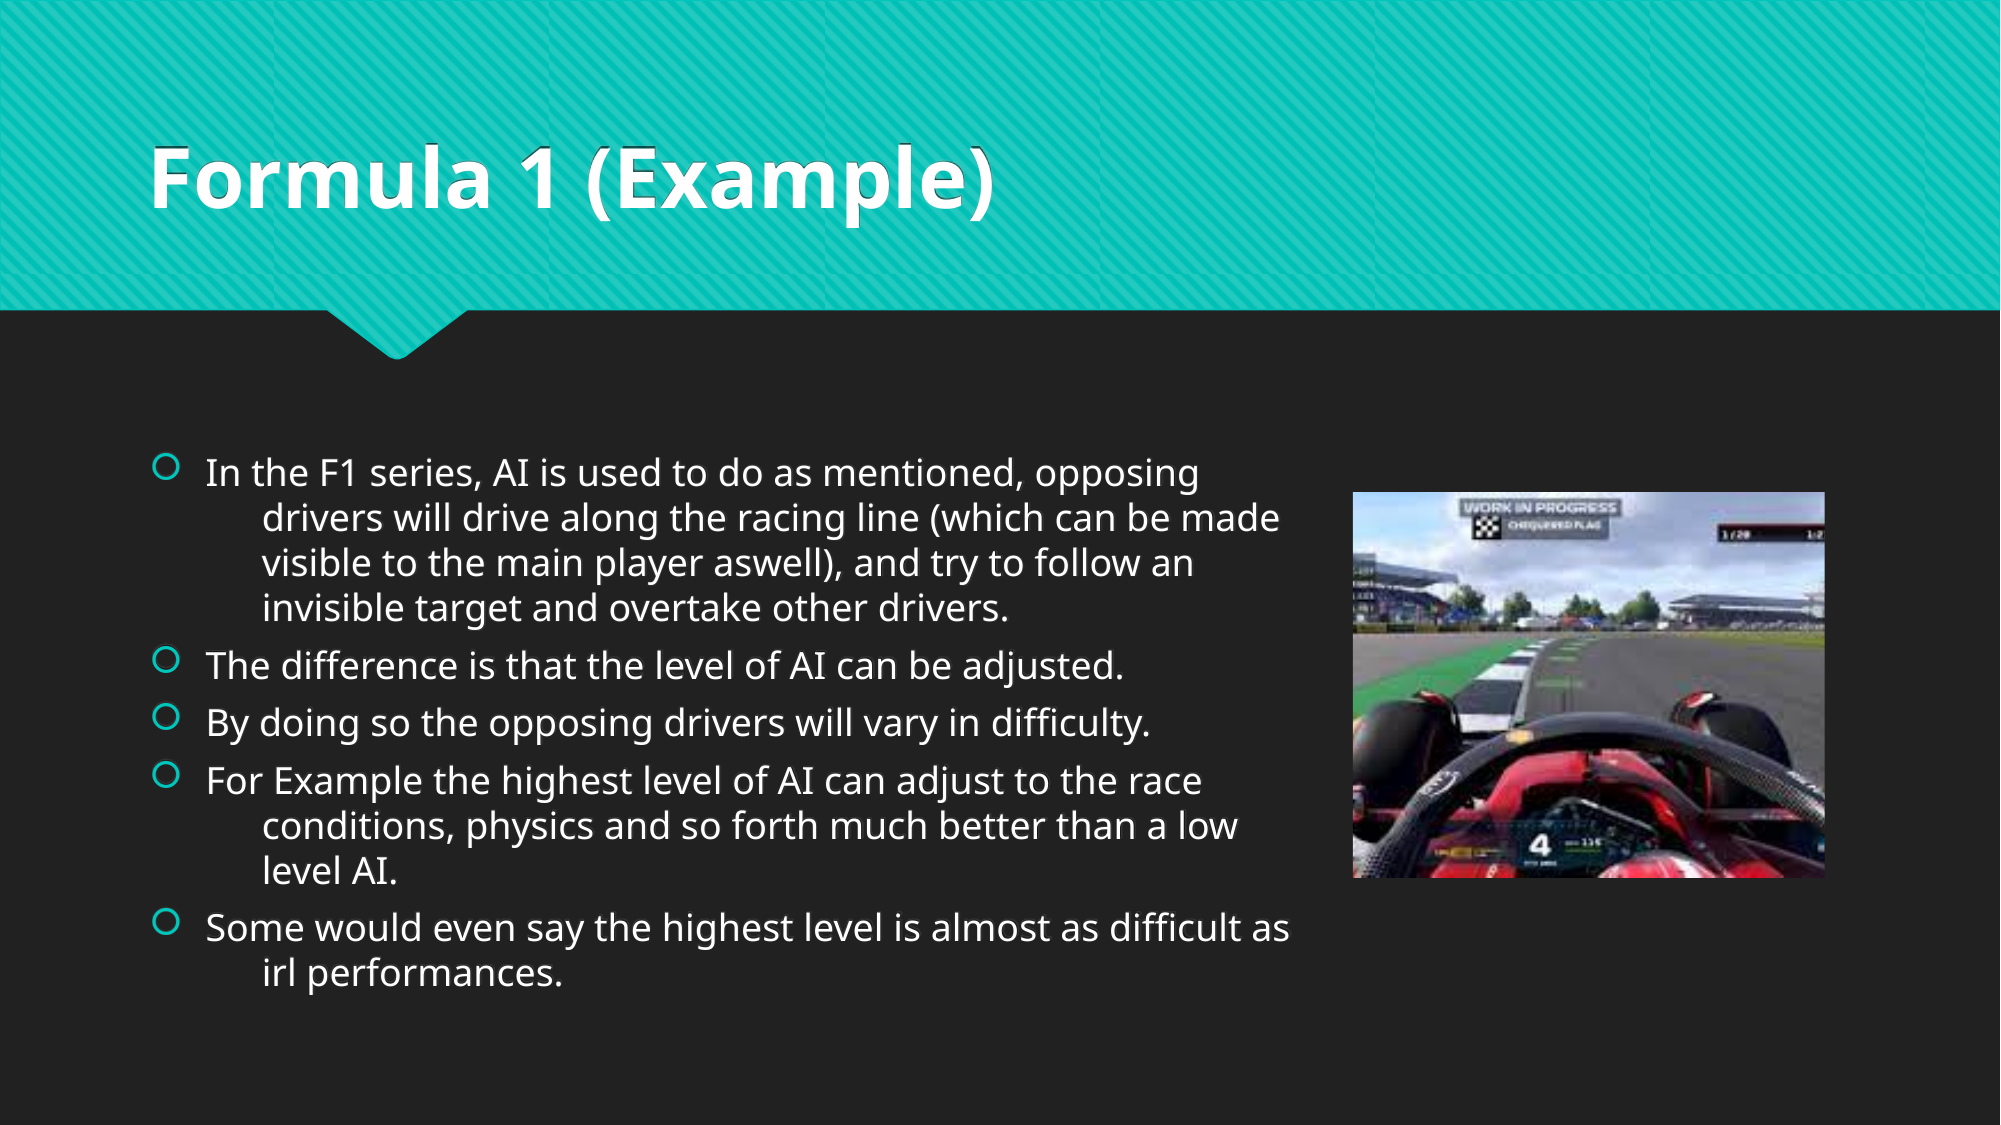

# Formula 1 (Example)
In the F1 series, AI is used to do as mentioned, opposing drivers will drive along the racing line (which can be made visible to the main player aswell), and try to follow an invisible target and overtake other drivers.
The difference is that the level of AI can be adjusted.
By doing so the opposing drivers will vary in difficulty.
For Example the highest level of AI can adjust to the race conditions, physics and so forth much better than a low level AI.
Some would even say the highest level is almost as difficult as irl performances.